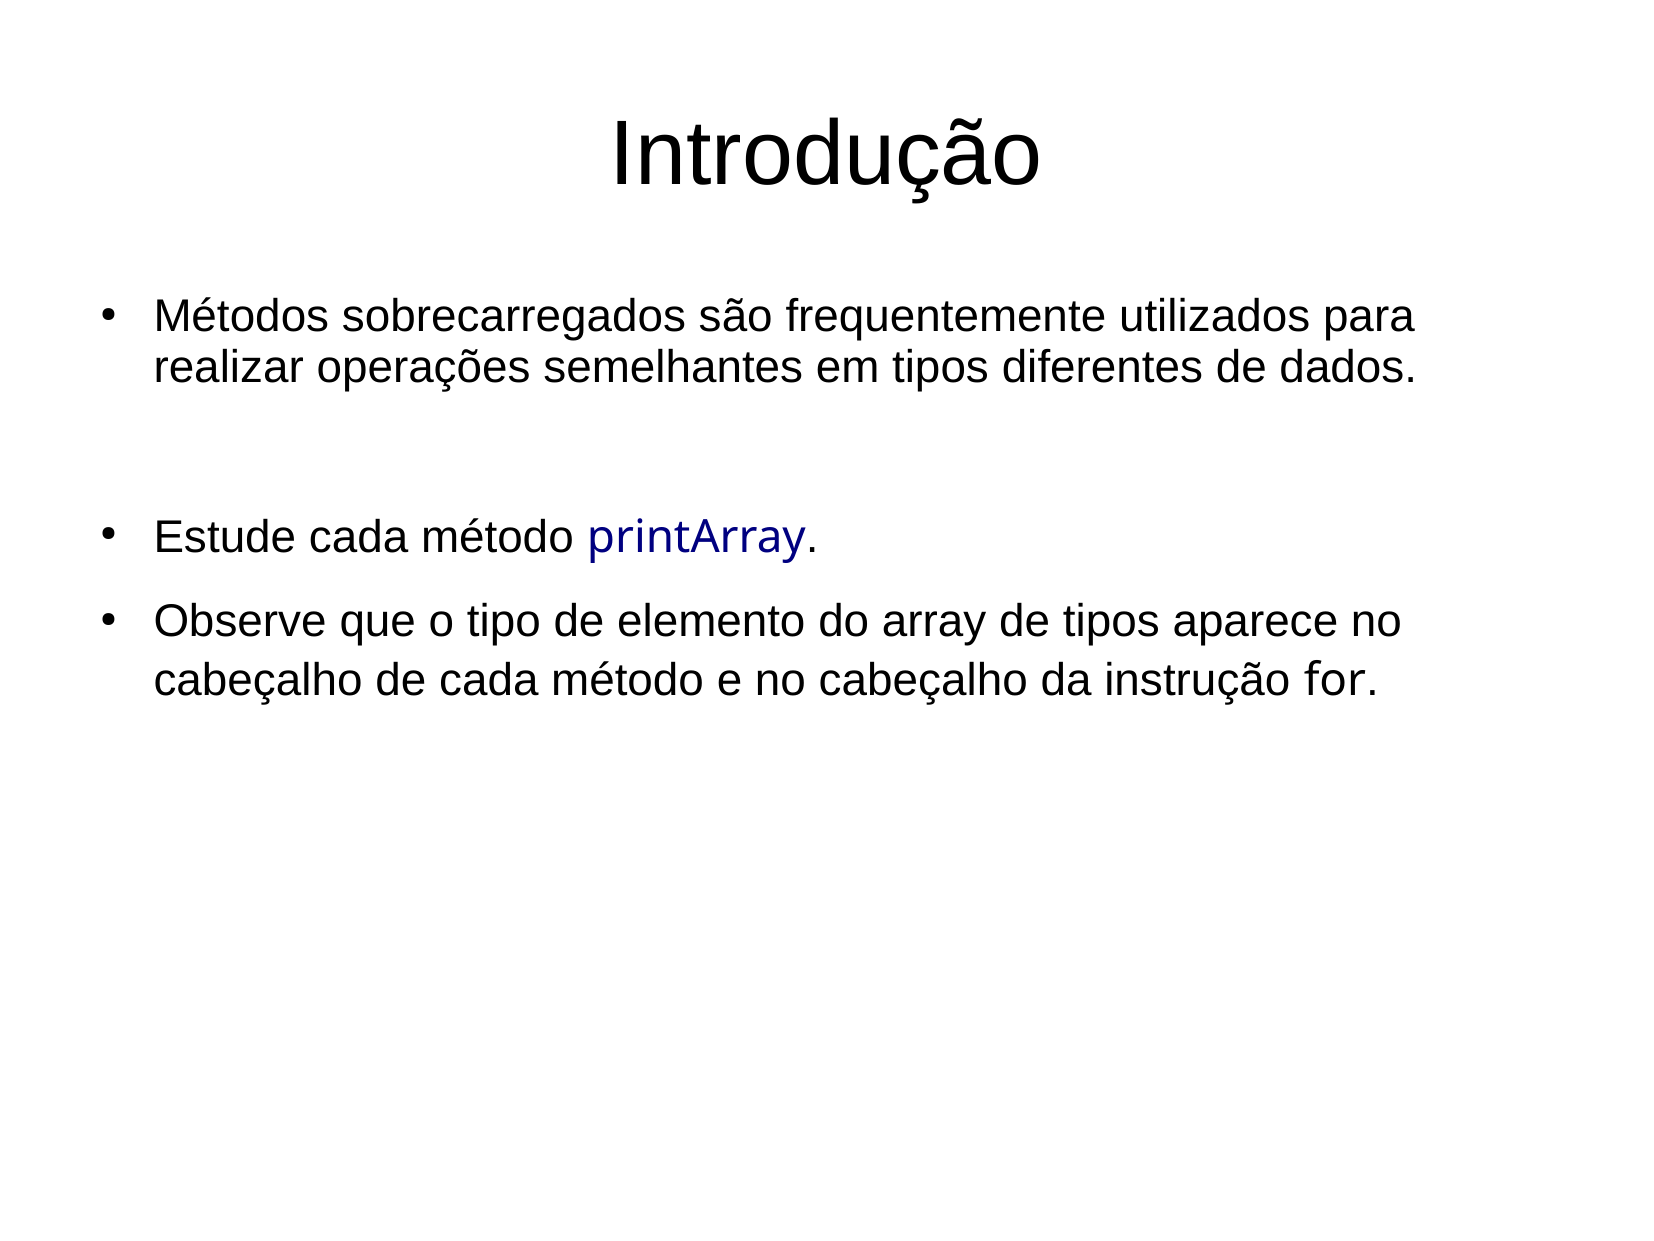

# Introdução
Métodos sobrecarregados são frequentemente utilizados para realizar operações semelhantes em tipos diferentes de dados.
Estude cada método printArray.
Observe que o tipo de elemento do array de tipos aparece no cabeçalho de cada método e no cabeçalho da instrução for.